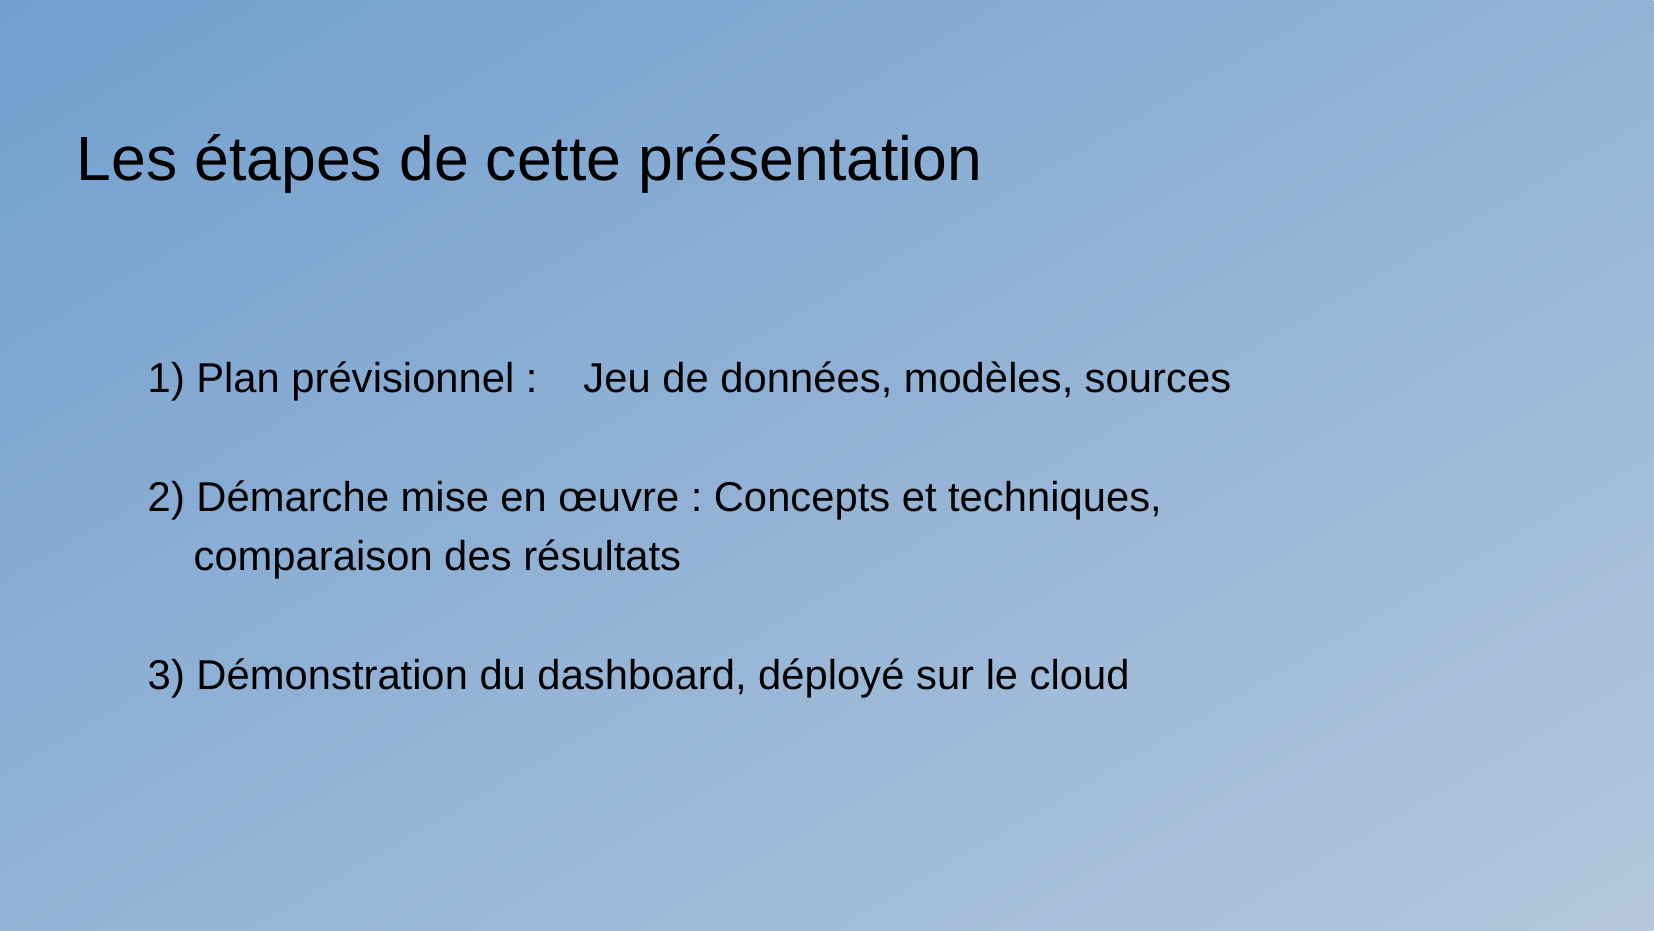

# Les étapes de cette présentation
1) Plan prévisionnel : Jeu de données, modèles, sources
2) Démarche mise en œuvre : Concepts et techniques,
 comparaison des résultats
3) Démonstration du dashboard, déployé sur le cloud